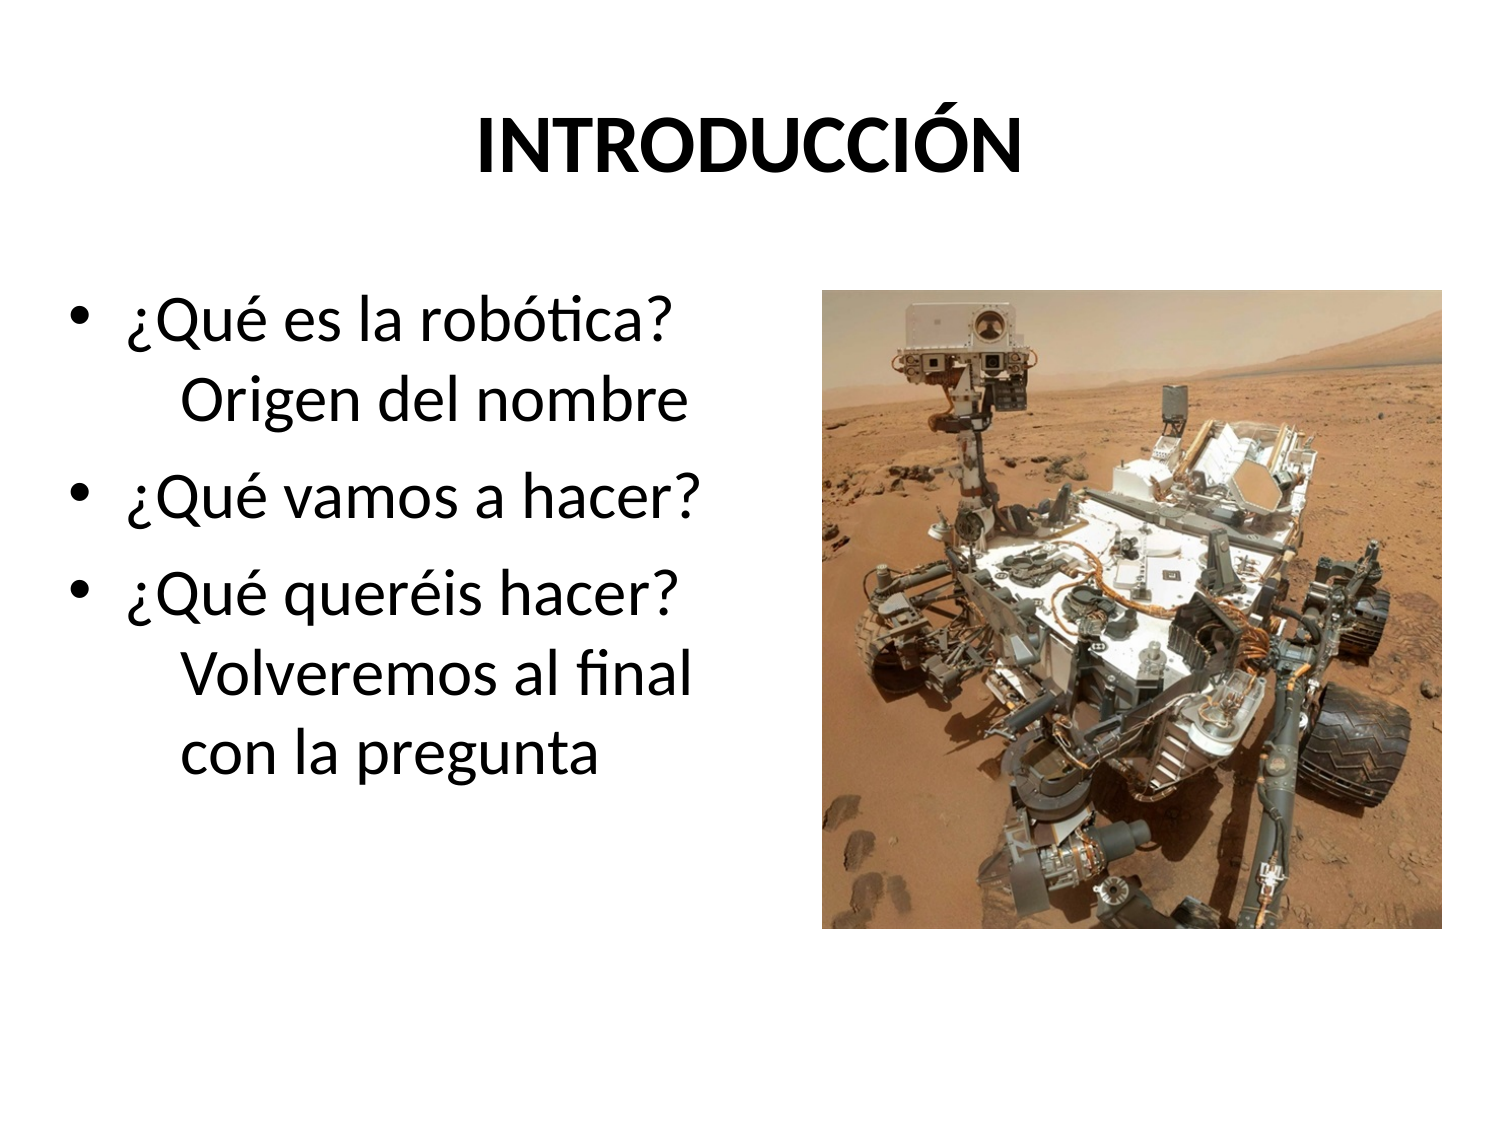

# INTRODUCCIÓN
¿Qué es la robótica? Origen del nombre
¿Qué vamos a hacer?
¿Qué queréis hacer? Volveremos al final con la pregunta